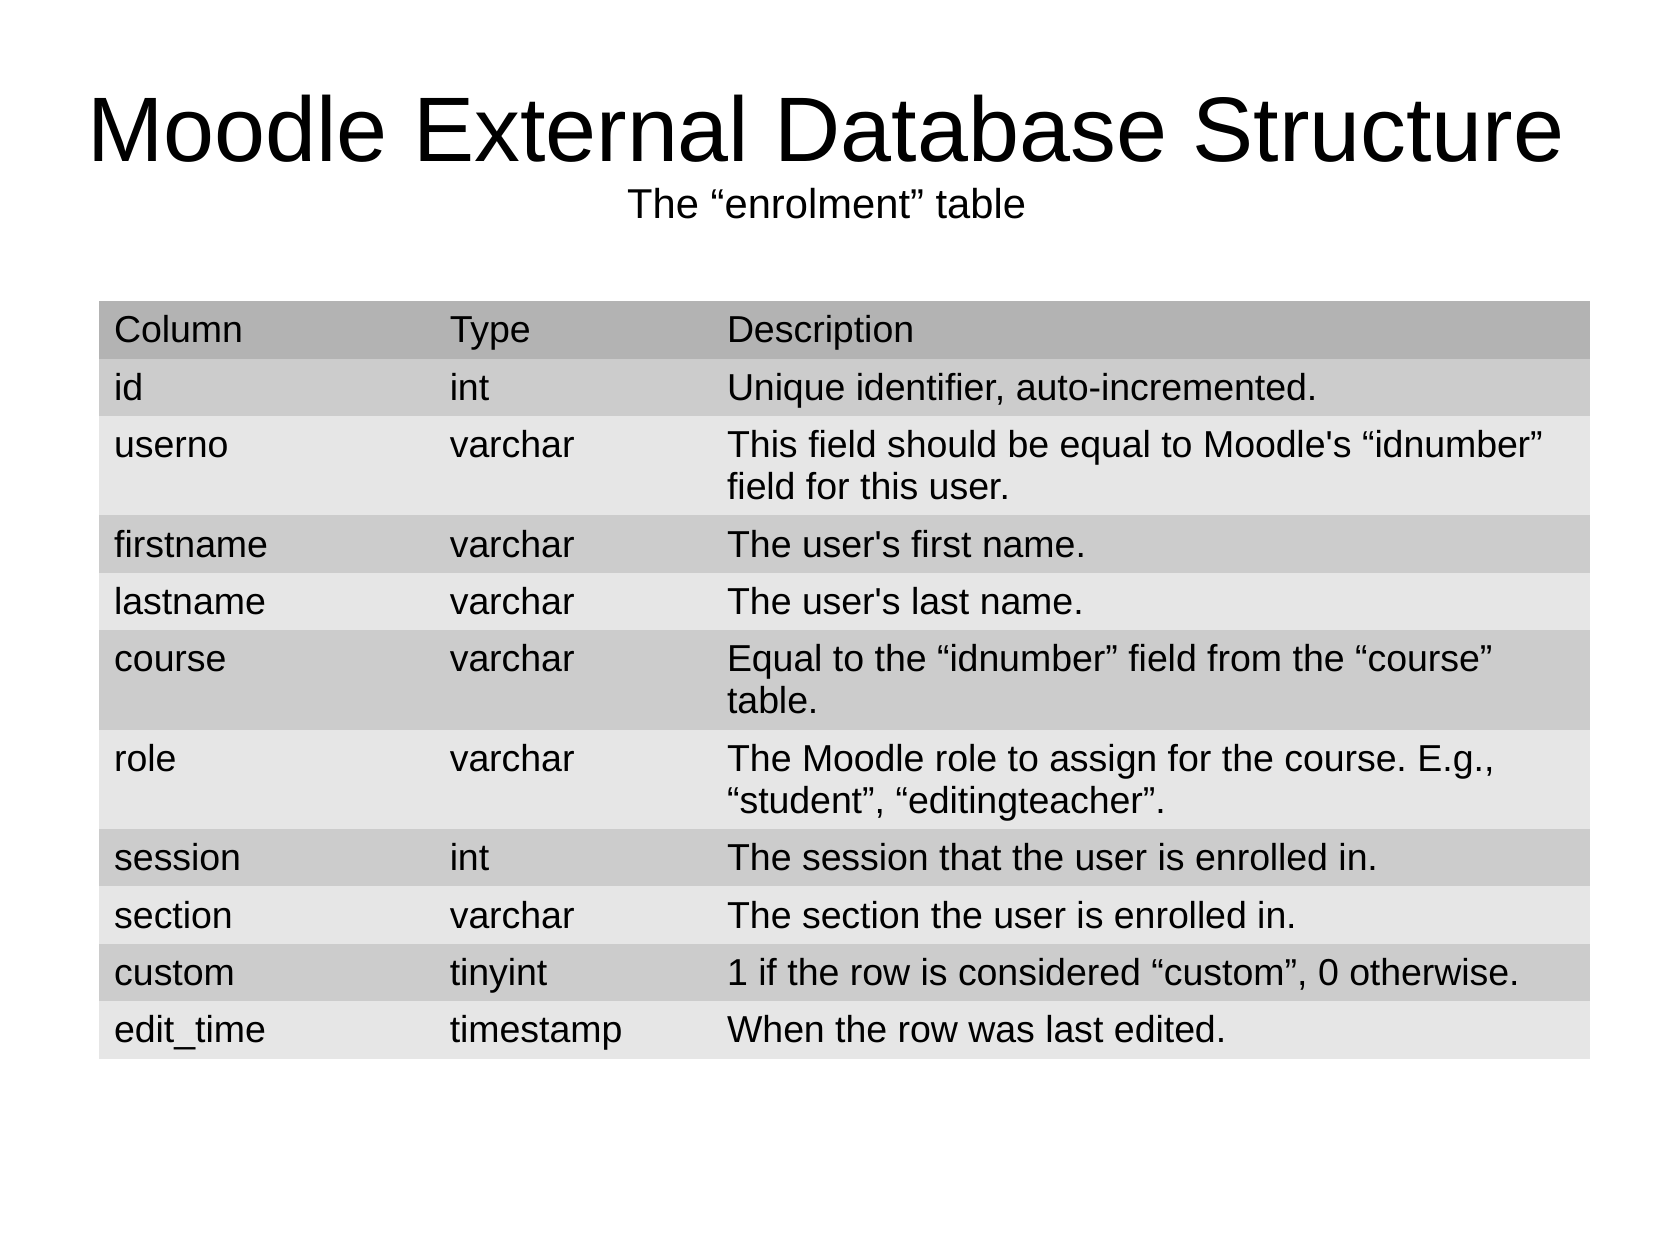

# Moodle External Database Structure The “enrolment” table
| Column | Type | Description |
| --- | --- | --- |
| id | int | Unique identifier, auto-incremented. |
| userno | varchar | This field should be equal to Moodle's “idnumber” field for this user. |
| firstname | varchar | The user's first name. |
| lastname | varchar | The user's last name. |
| course | varchar | Equal to the “idnumber” field from the “course” table. |
| role | varchar | The Moodle role to assign for the course. E.g., “student”, “editingteacher”. |
| session | int | The session that the user is enrolled in. |
| section | varchar | The section the user is enrolled in. |
| custom | tinyint | 1 if the row is considered “custom”, 0 otherwise. |
| edit\_time | timestamp | When the row was last edited. |